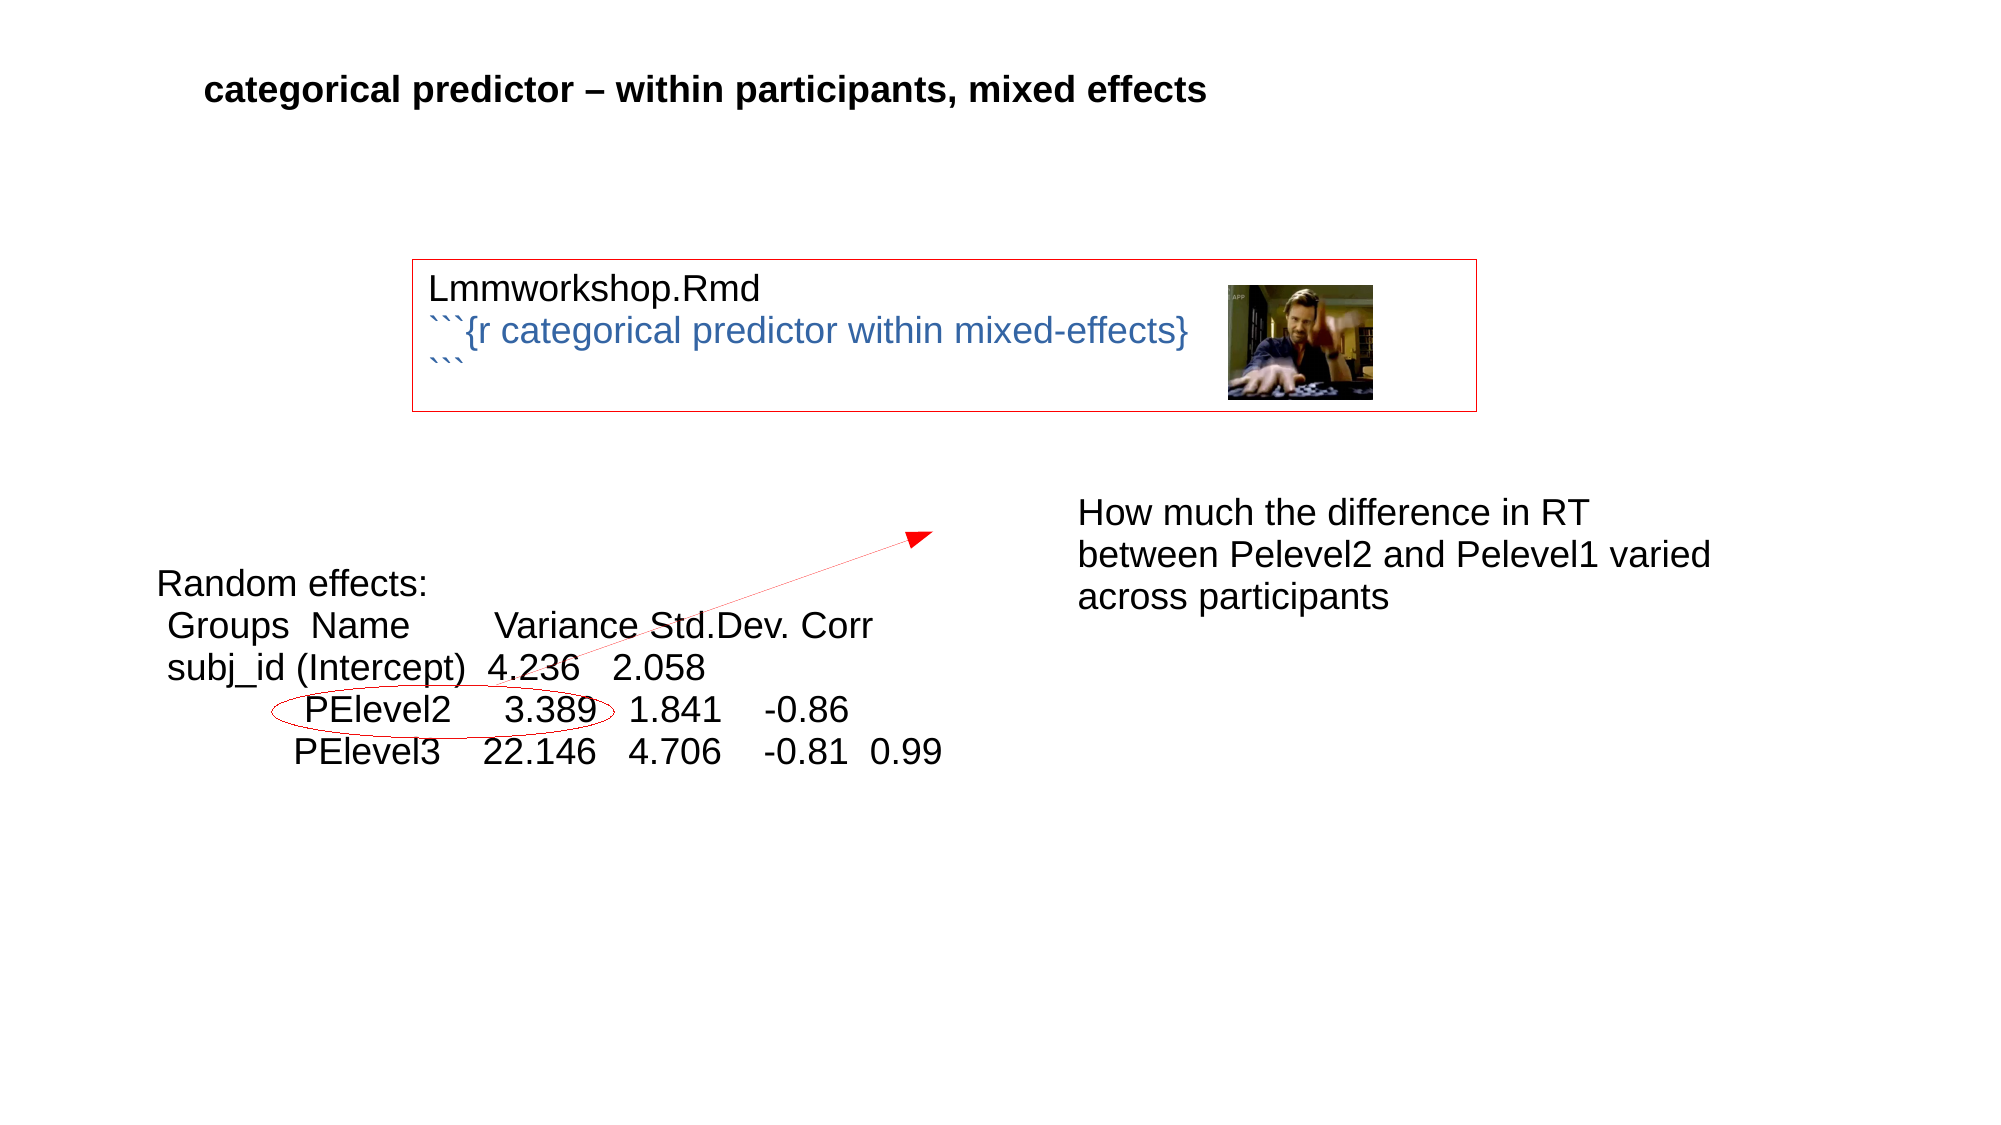

categorical predictor – within participants, mixed effects
Lmmworkshop.Rmd
```{r categorical predictor within mixed-effects}
```
How much the difference in RT between Pelevel2 and Pelevel1 varied across participants
Random effects:
 Groups Name Variance Std.Dev. Corr
 subj_id (Intercept) 4.236 2.058
 	PElevel2 3.389 1.841 -0.86
 	 PElevel3 22.146 4.706 -0.81 0.99